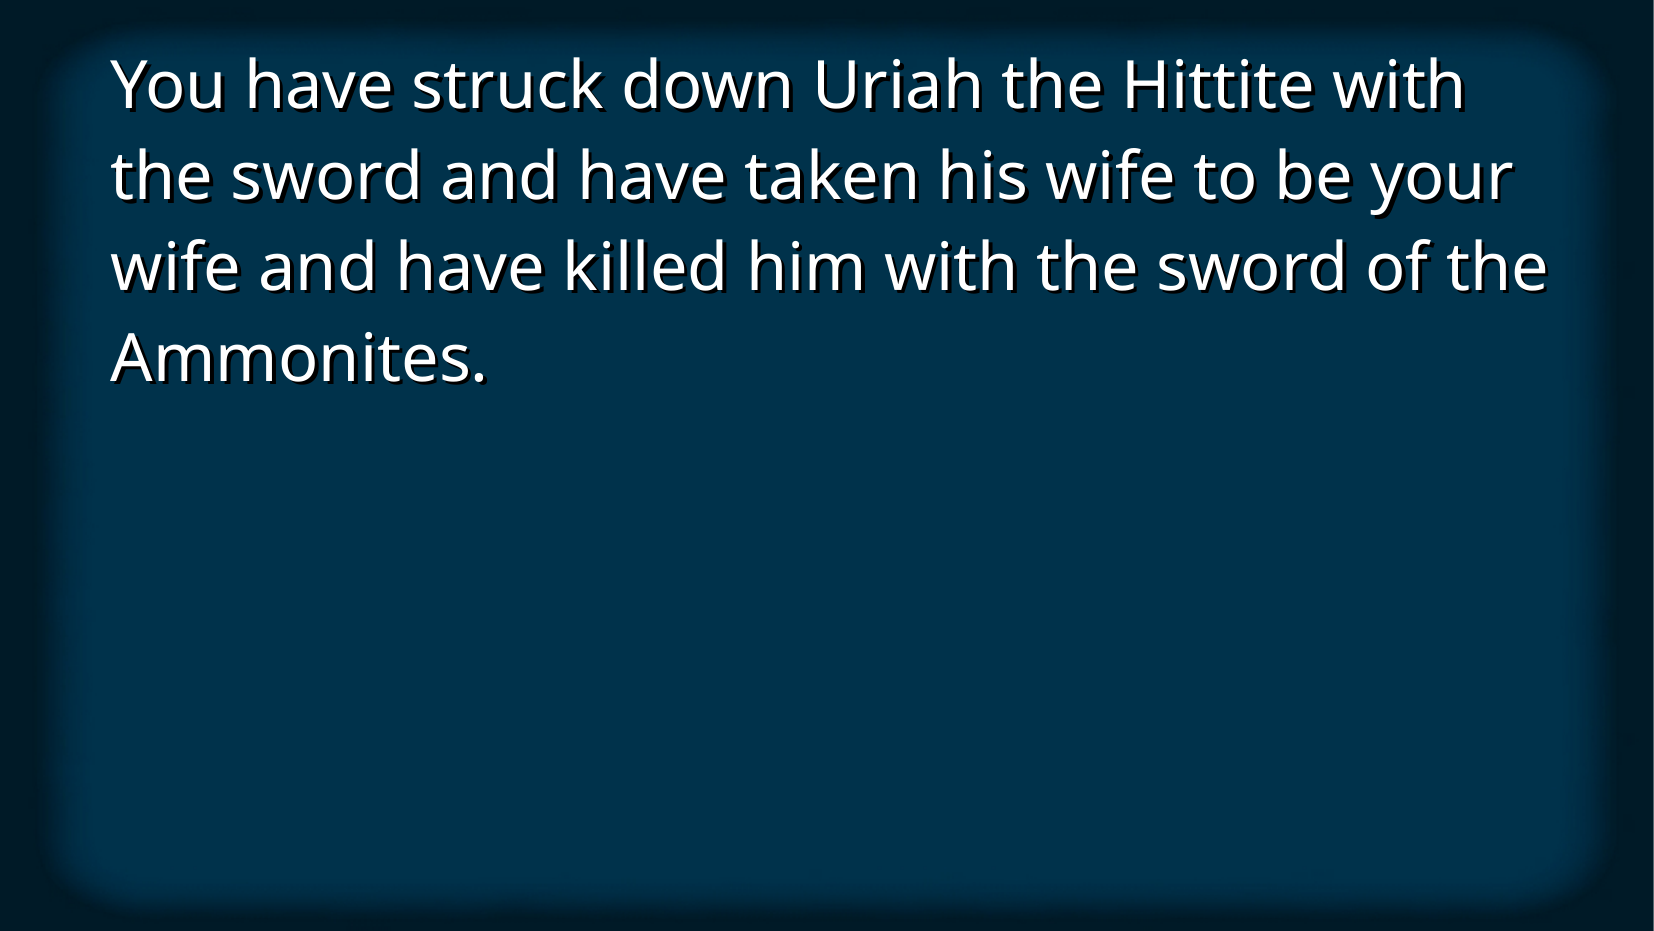

You have struck down Uriah the Hittite with the sword and have taken his wife to be your wife and have killed him with the sword of the Ammonites.